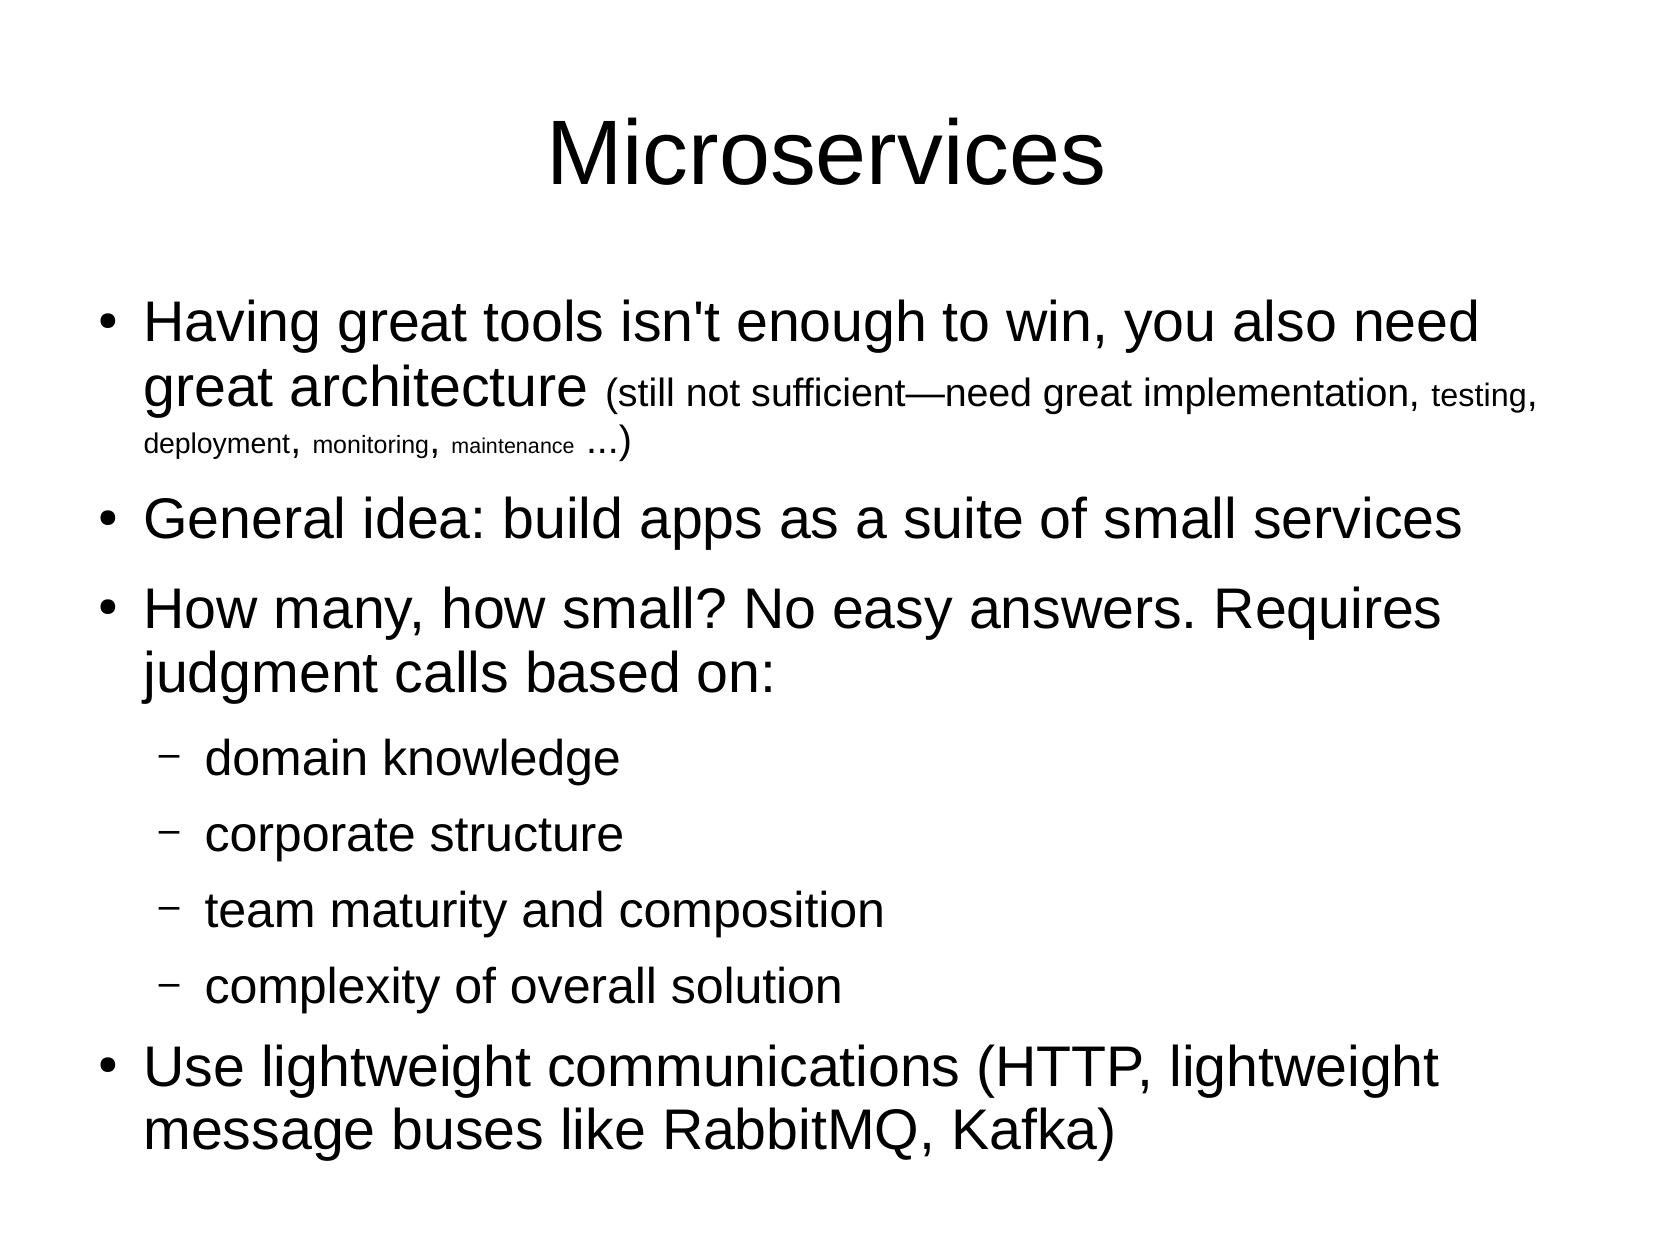

# Microservices
Having great tools isn't enough to win, you also need great architecture (still not sufficient—need great implementation, testing, deployment, monitoring, maintenance ...)
General idea: build apps as a suite of small services
How many, how small? No easy answers. Requires judgment calls based on:
domain knowledge
corporate structure
team maturity and composition
complexity of overall solution
Use lightweight communications (HTTP, lightweight message buses like RabbitMQ, Kafka)